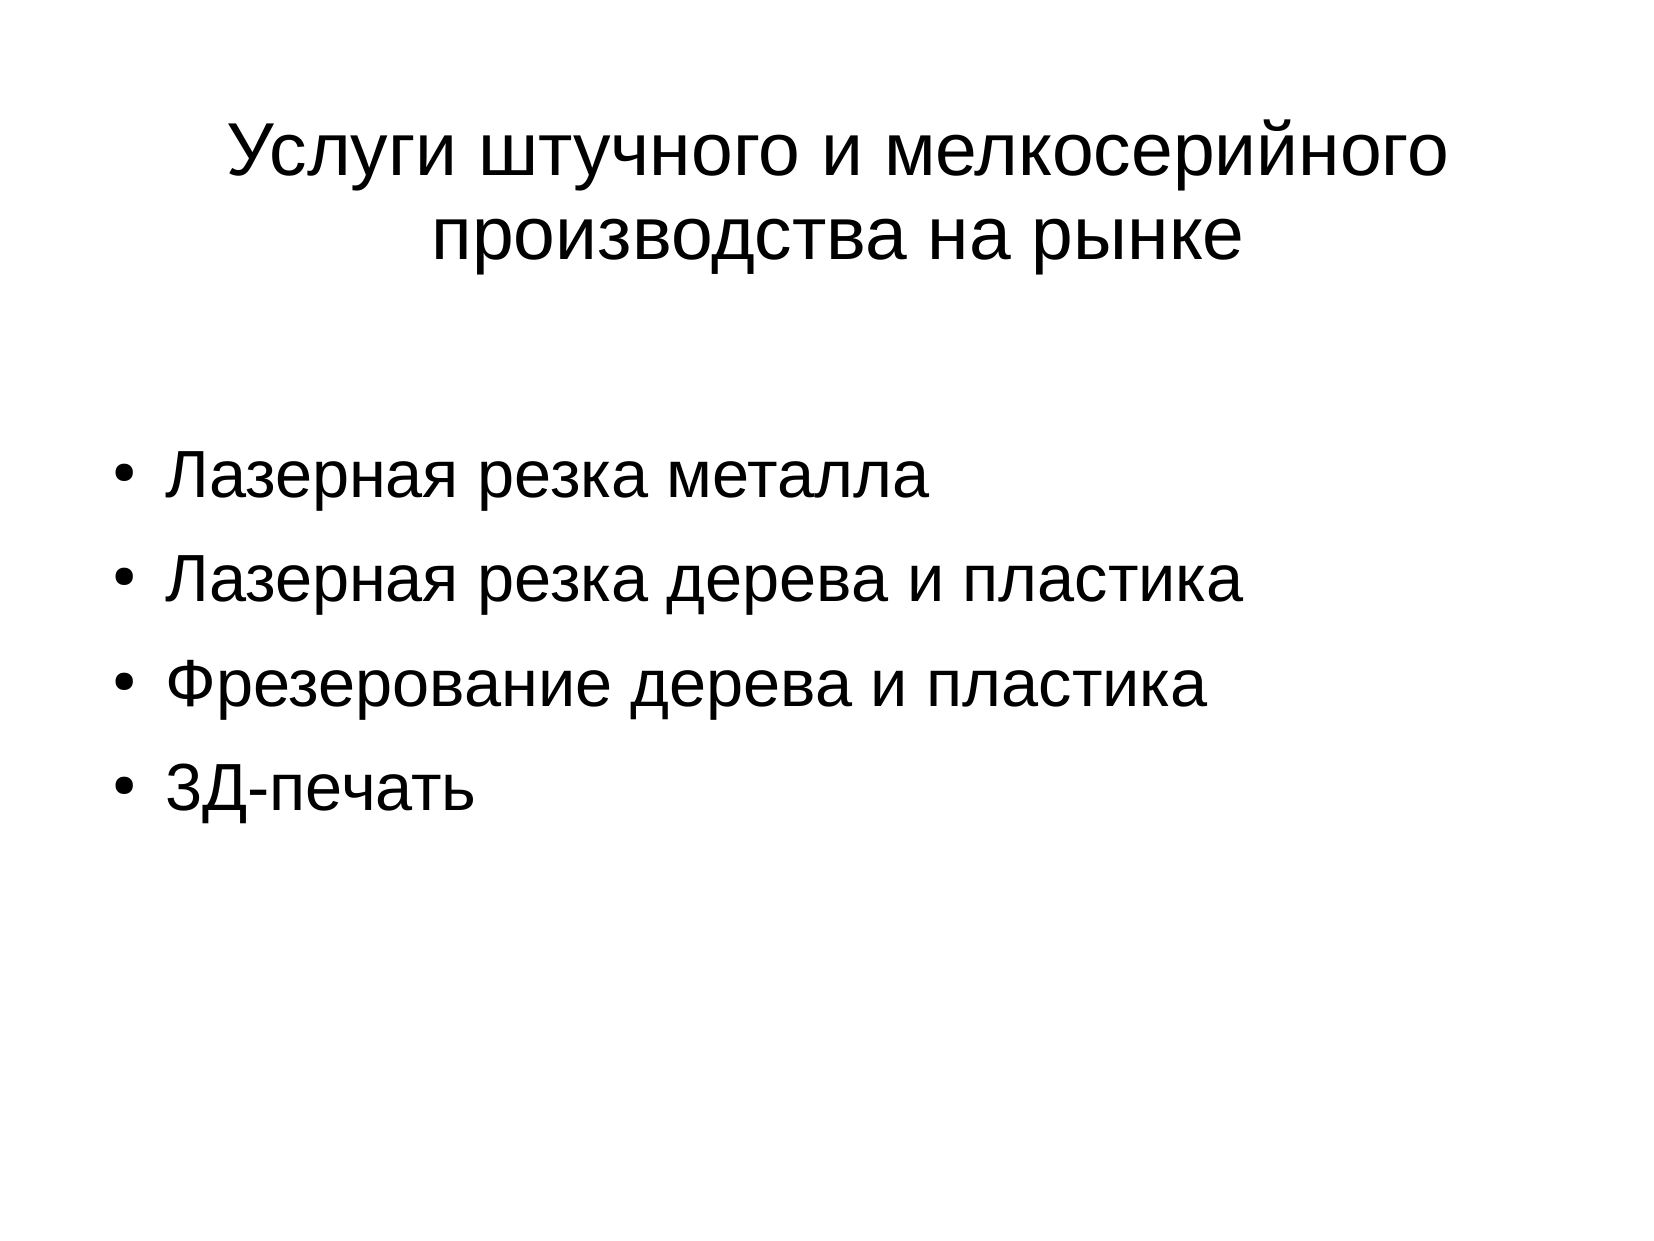

# Услуги штучного и мелкосерийного производства на рынке
Лазерная резка металла
Лазерная резка дерева и пластика
Фрезерование дерева и пластика
3Д-печать